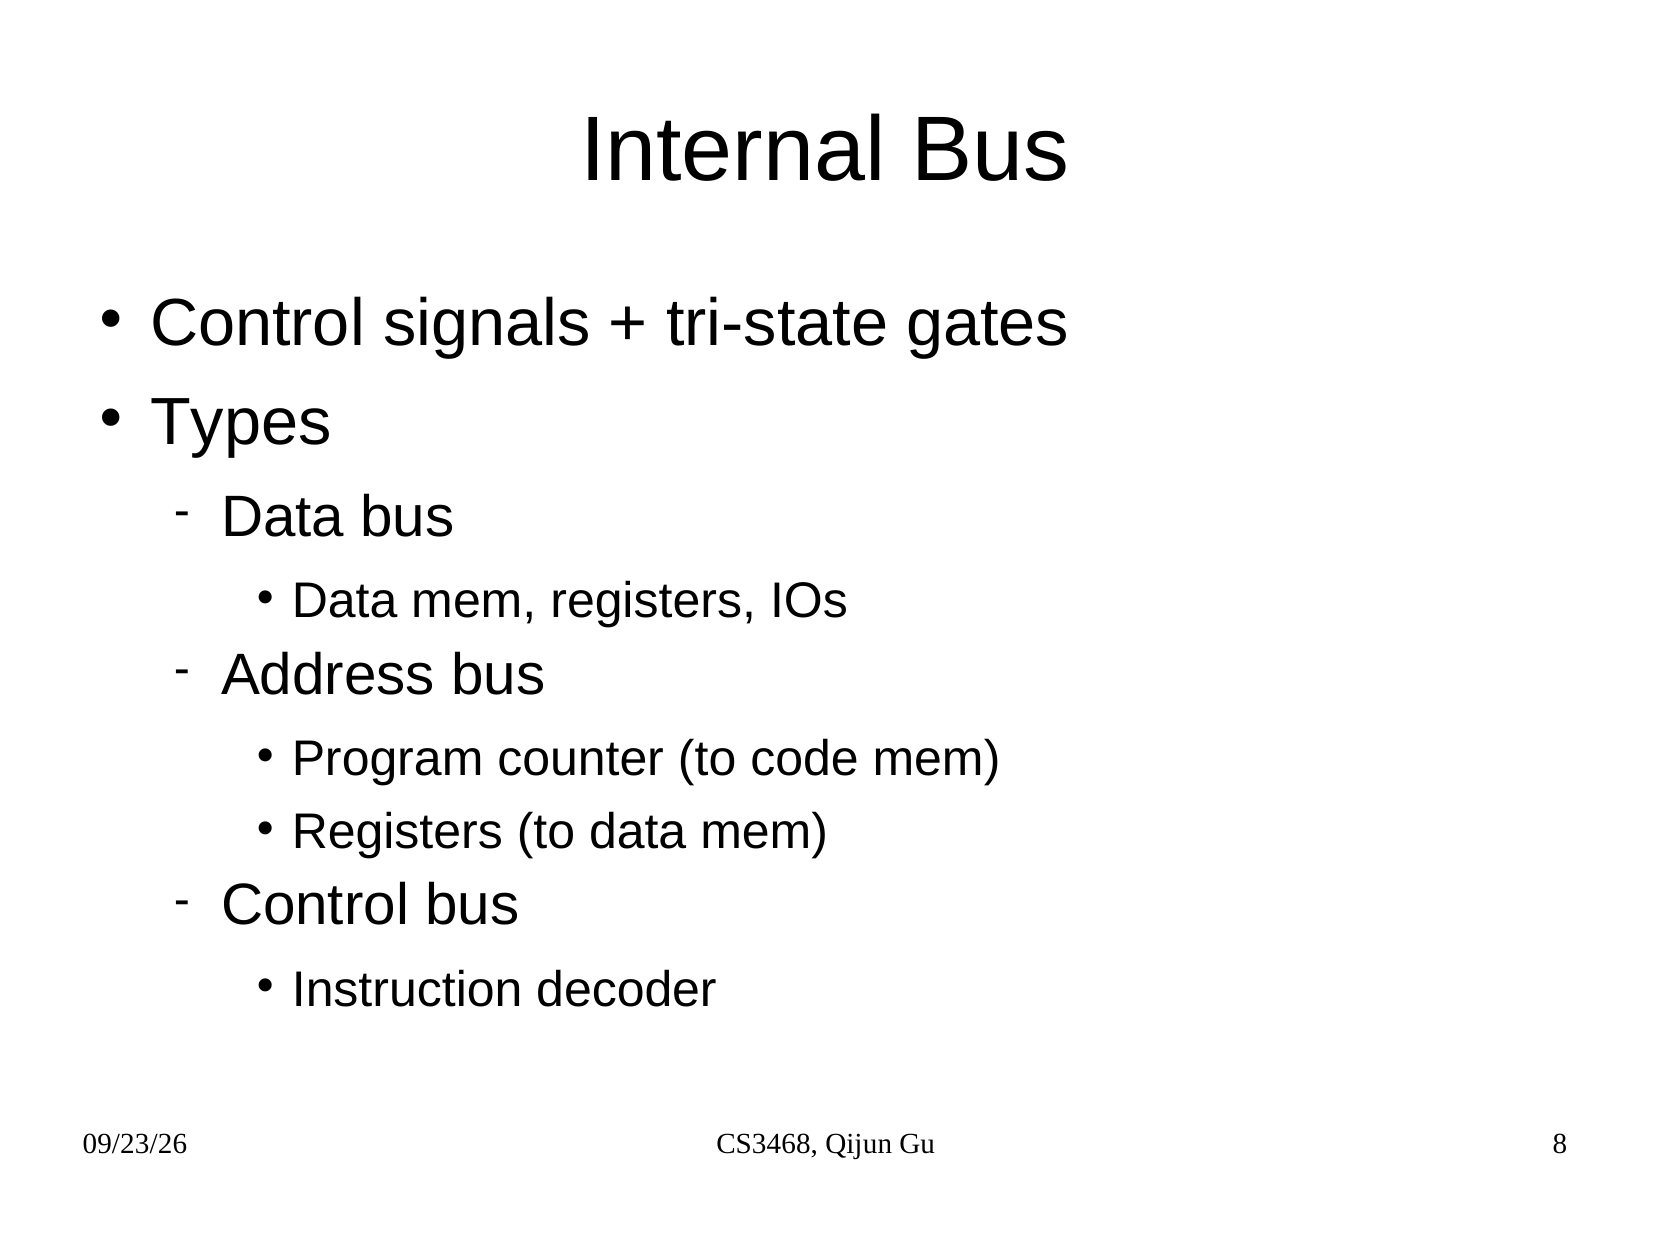

# Internal Bus
Control signals + tri-state gates
Types
Data bus
Data mem, registers, IOs
Address bus
Program counter (to code mem)
Registers (to data mem)
Control bus
Instruction decoder
CS3468, Qijun Gu
8